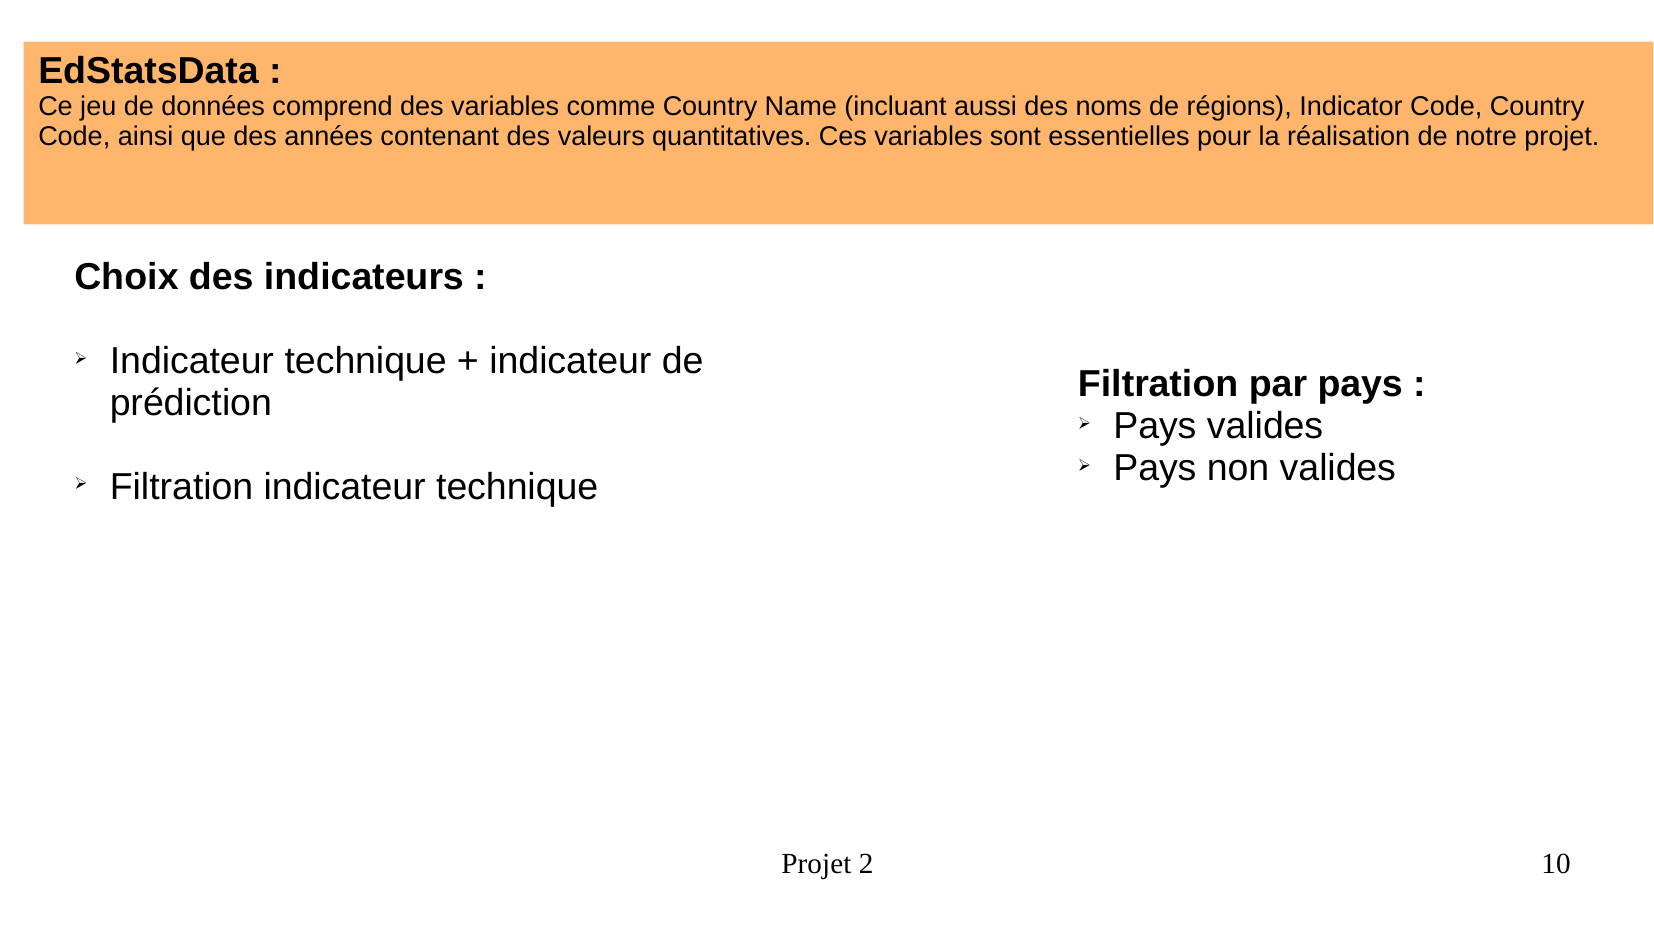

EdStatsData :
Ce jeu de données comprend des variables comme Country Name (incluant aussi des noms de régions), Indicator Code, Country Code, ainsi que des années contenant des valeurs quantitatives. Ces variables sont essentielles pour la réalisation de notre projet.
Choix des indicateurs :
Indicateur technique + indicateur de prédiction
Filtration indicateur technique
Filtration par pays :
Pays valides
Pays non valides
Projet 2
10